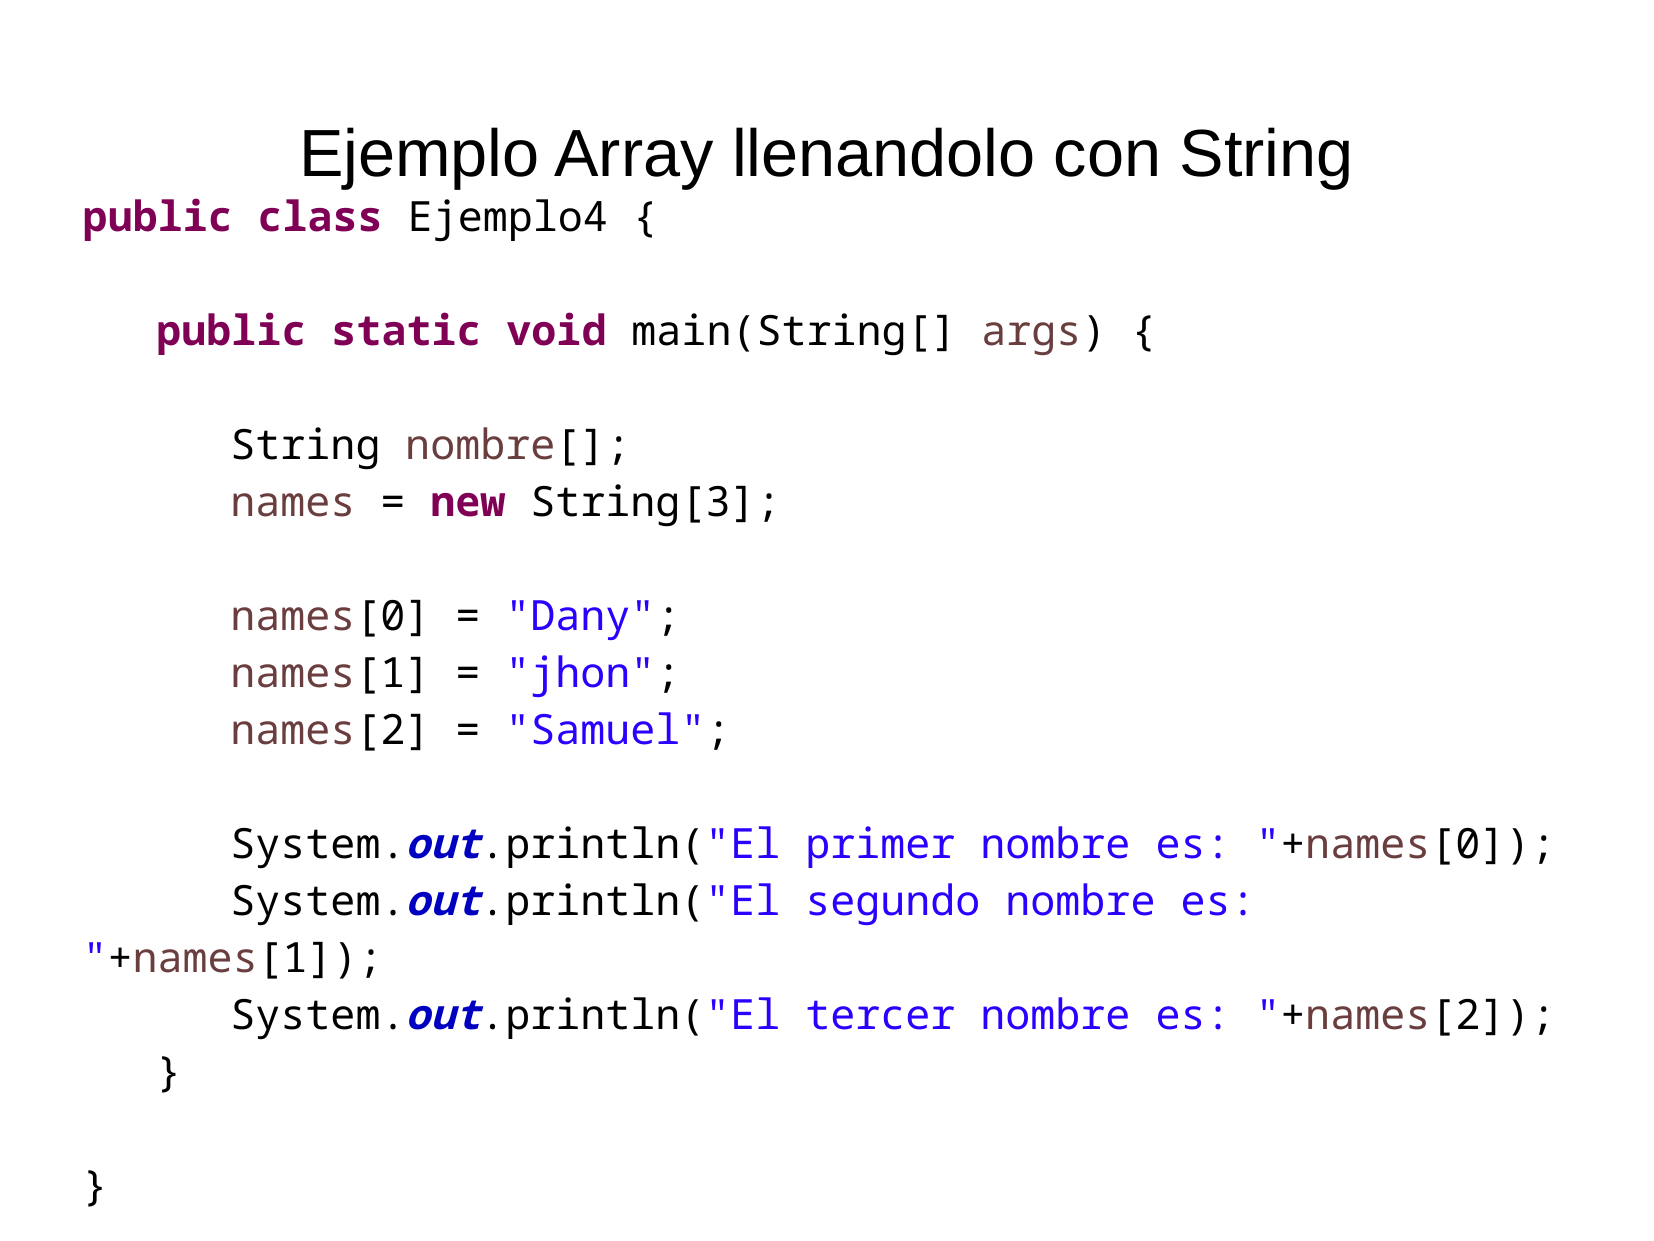

# Ejemplo Array llenandolo con String
public class Ejemplo4 {
	public static void main(String[] args) {
		String nombre[];
		names = new String[3];
		names[0] = "Dany";
		names[1] = "jhon";
		names[2] = "Samuel";
		System.out.println("El primer nombre es: "+names[0]);
		System.out.println("El segundo nombre es: "+names[1]);
		System.out.println("El tercer nombre es: "+names[2]);
	}
}